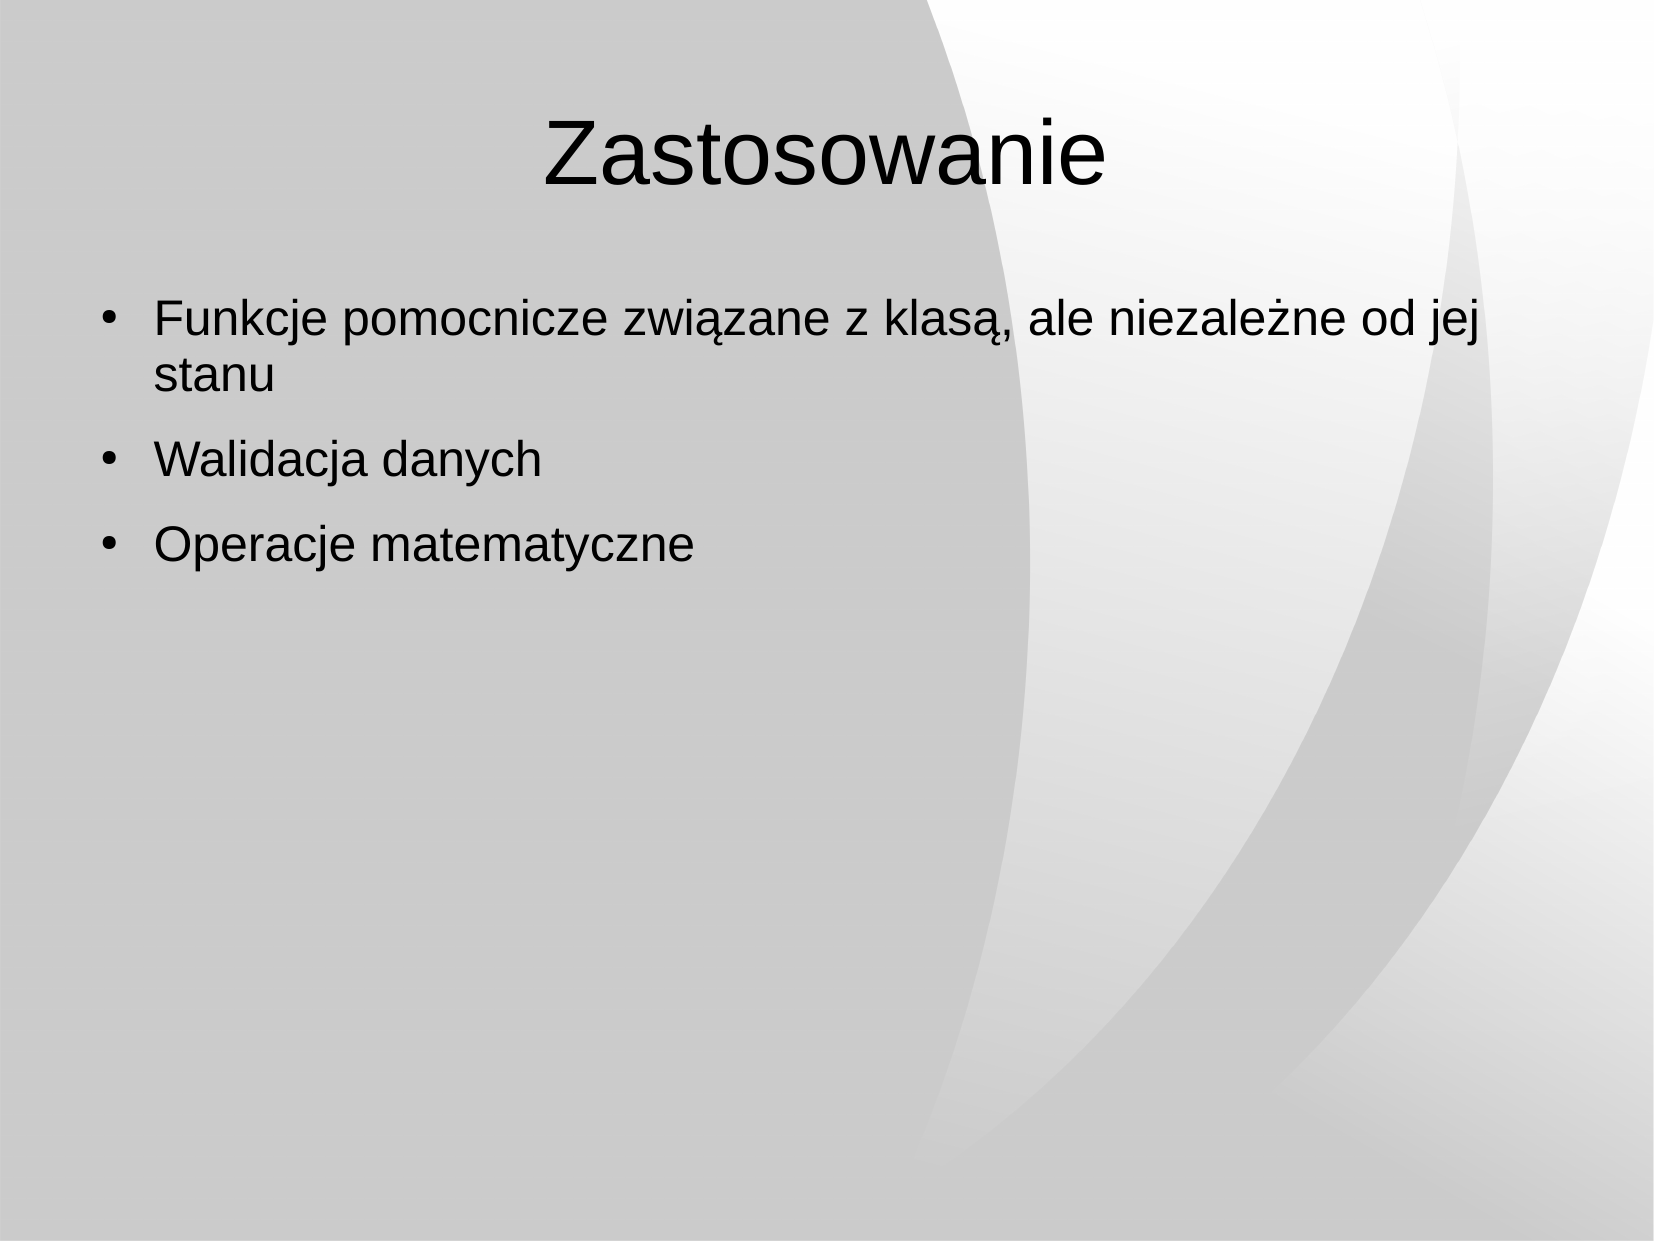

# Zastosowanie
Funkcje pomocnicze związane z klasą, ale niezależne od jej stanu
Walidacja danych
Operacje matematyczne